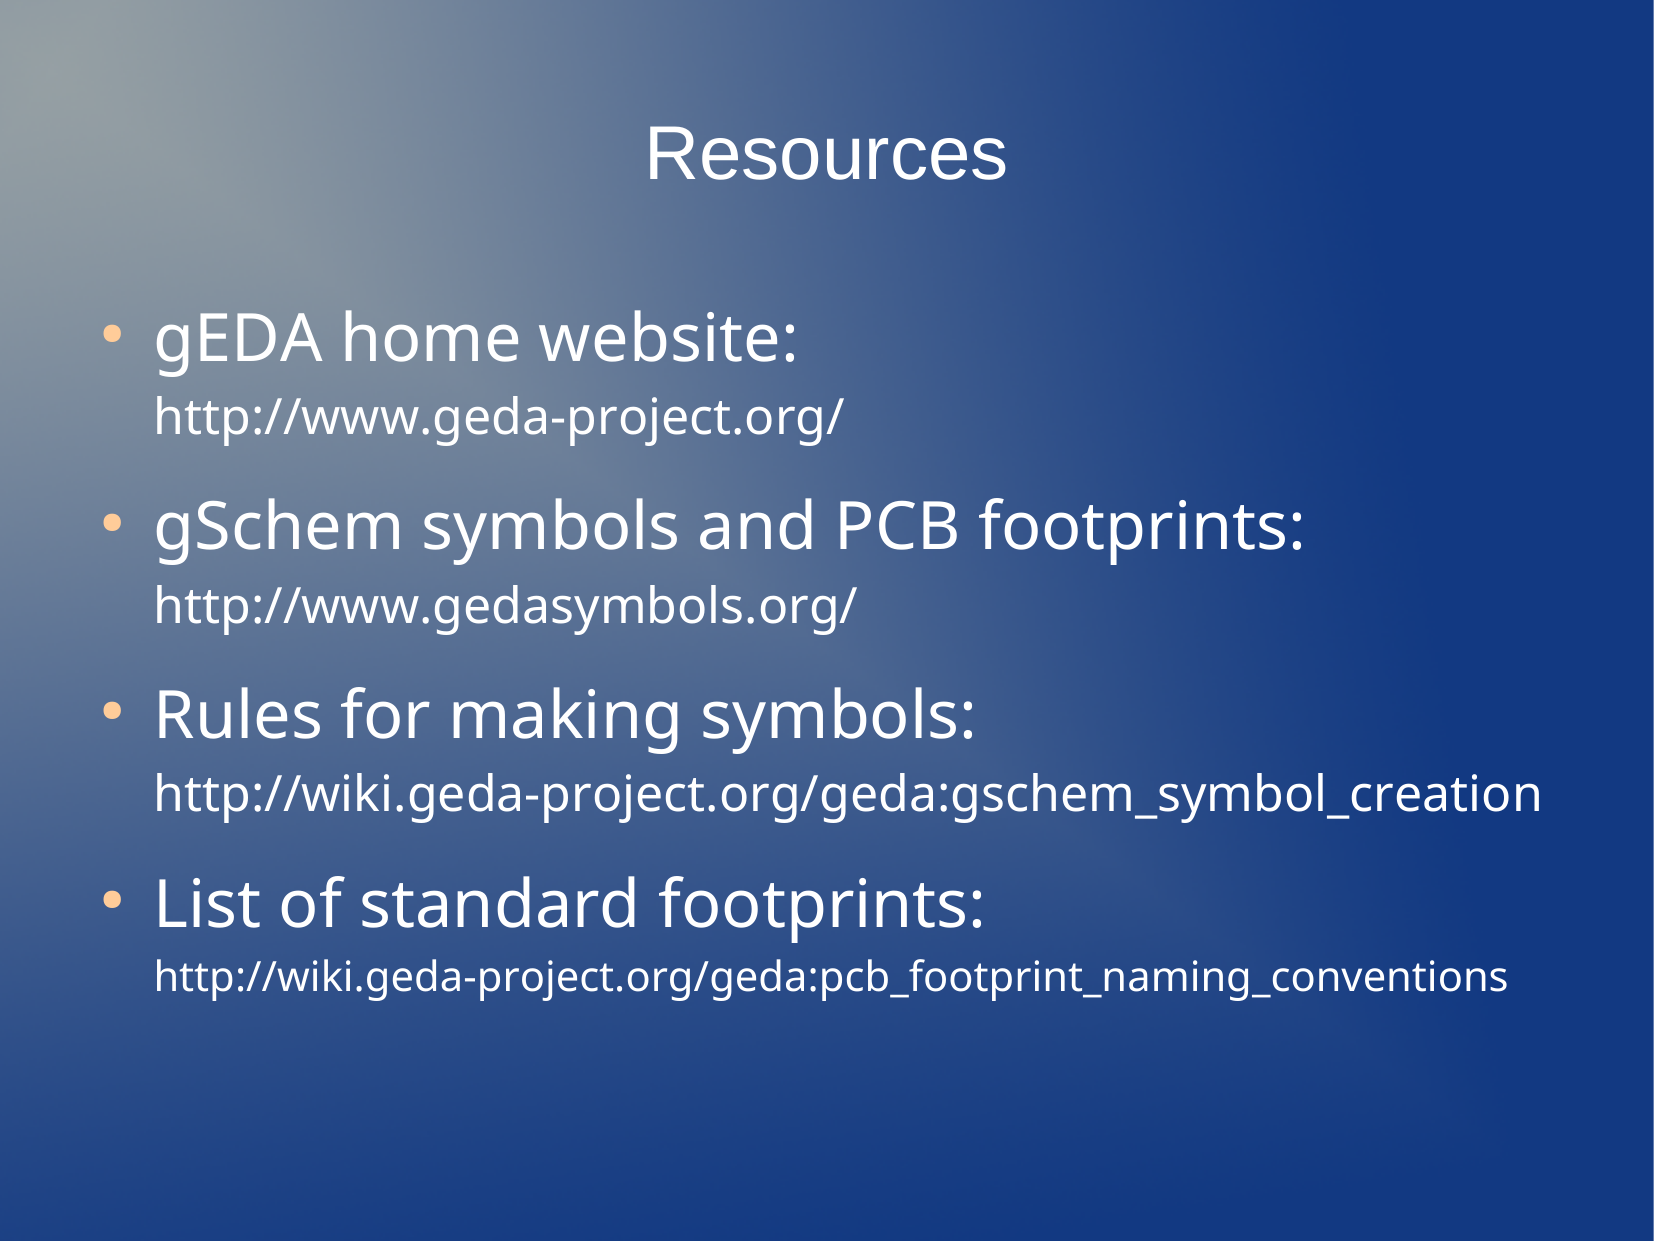

# Resources
gEDA home website:
http://www.geda-project.org/
gSchem symbols and PCB footprints:
http://www.gedasymbols.org/
Rules for making symbols:
http://wiki.geda-project.org/geda:gschem_symbol_creation
List of standard footprints:
http://wiki.geda-project.org/geda:pcb_footprint_naming_conventions